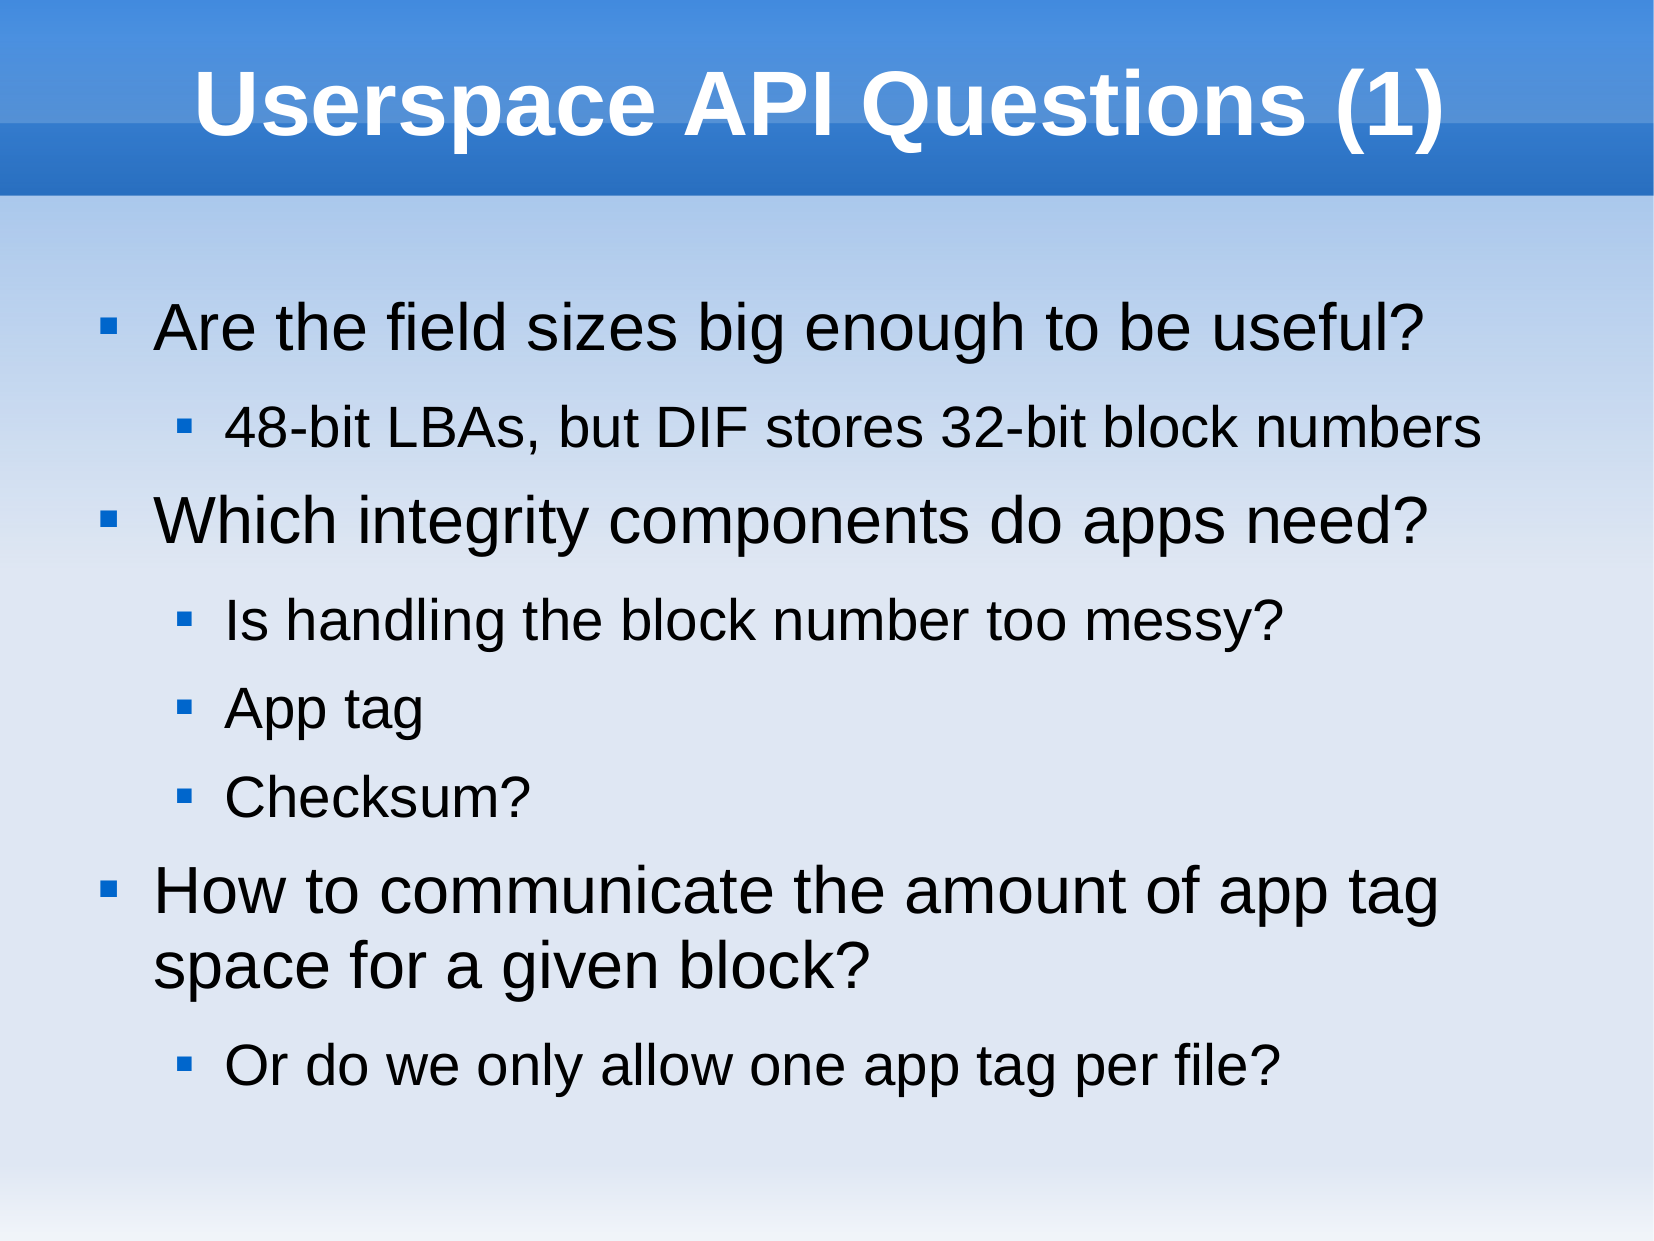

# Userspace API Questions (1)
Are the field sizes big enough to be useful?
48-bit LBAs, but DIF stores 32-bit block numbers
Which integrity components do apps need?
Is handling the block number too messy?
App tag
Checksum?
How to communicate the amount of app tag space for a given block?
Or do we only allow one app tag per file?